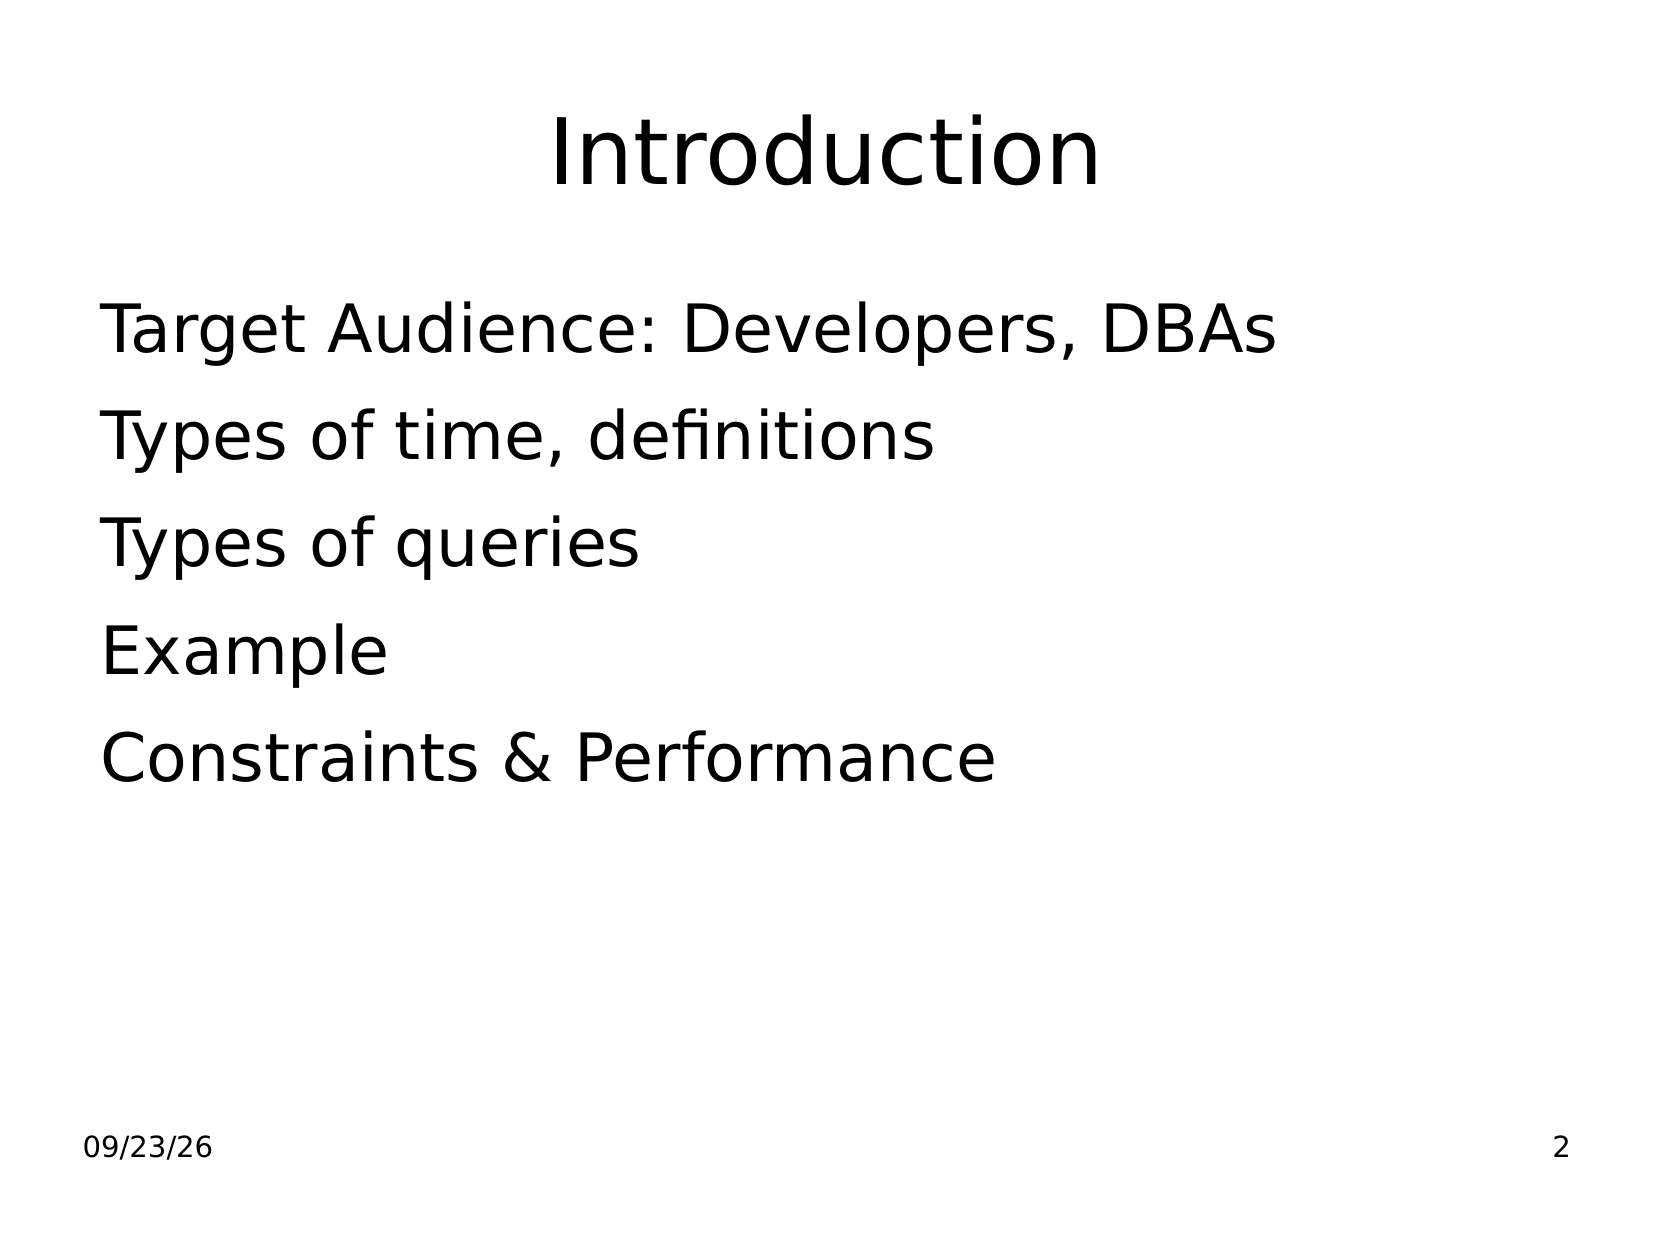

# Introduction
Target Audience: Developers, DBAs
Types of time, definitions
Types of queries
Example
Constraints & Performance
2